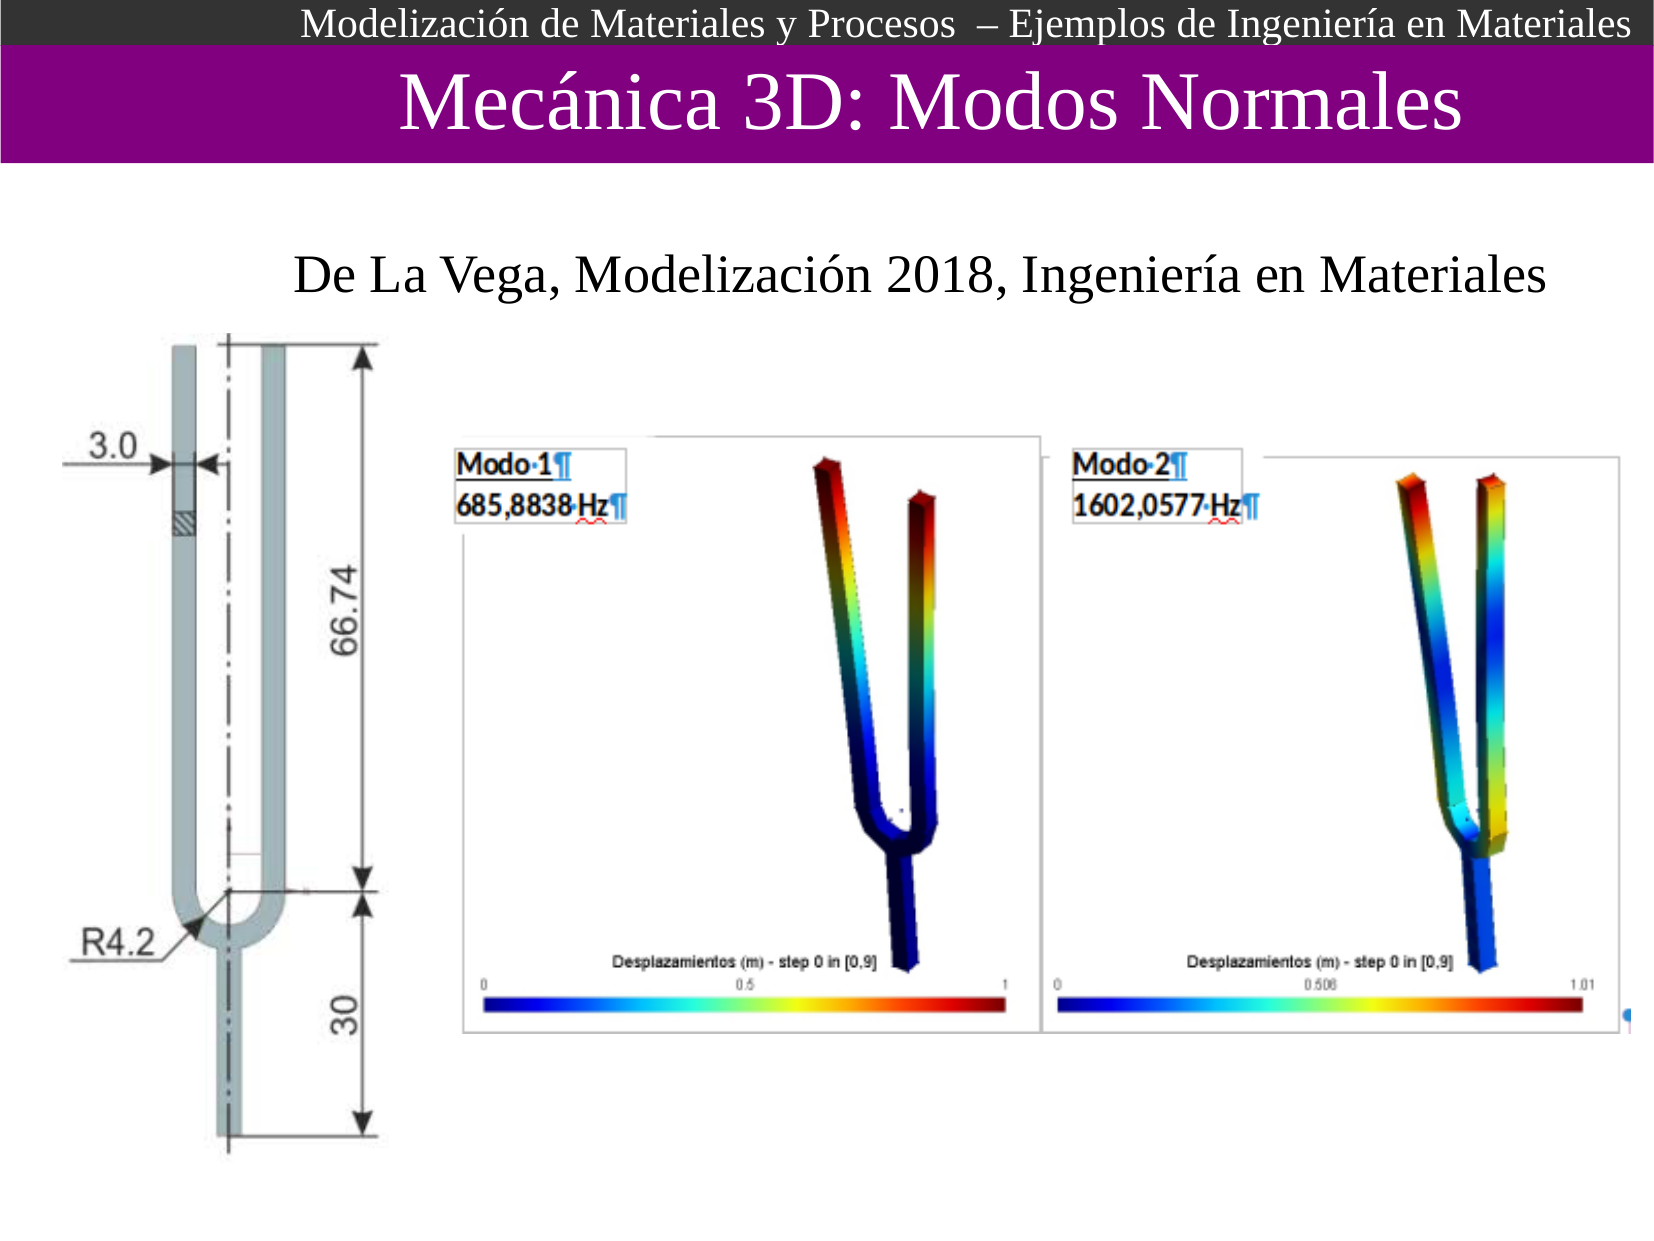

Mecánica 3D: Modos Normales
De La Vega, Modelización 2018, Ingeniería en Materiales